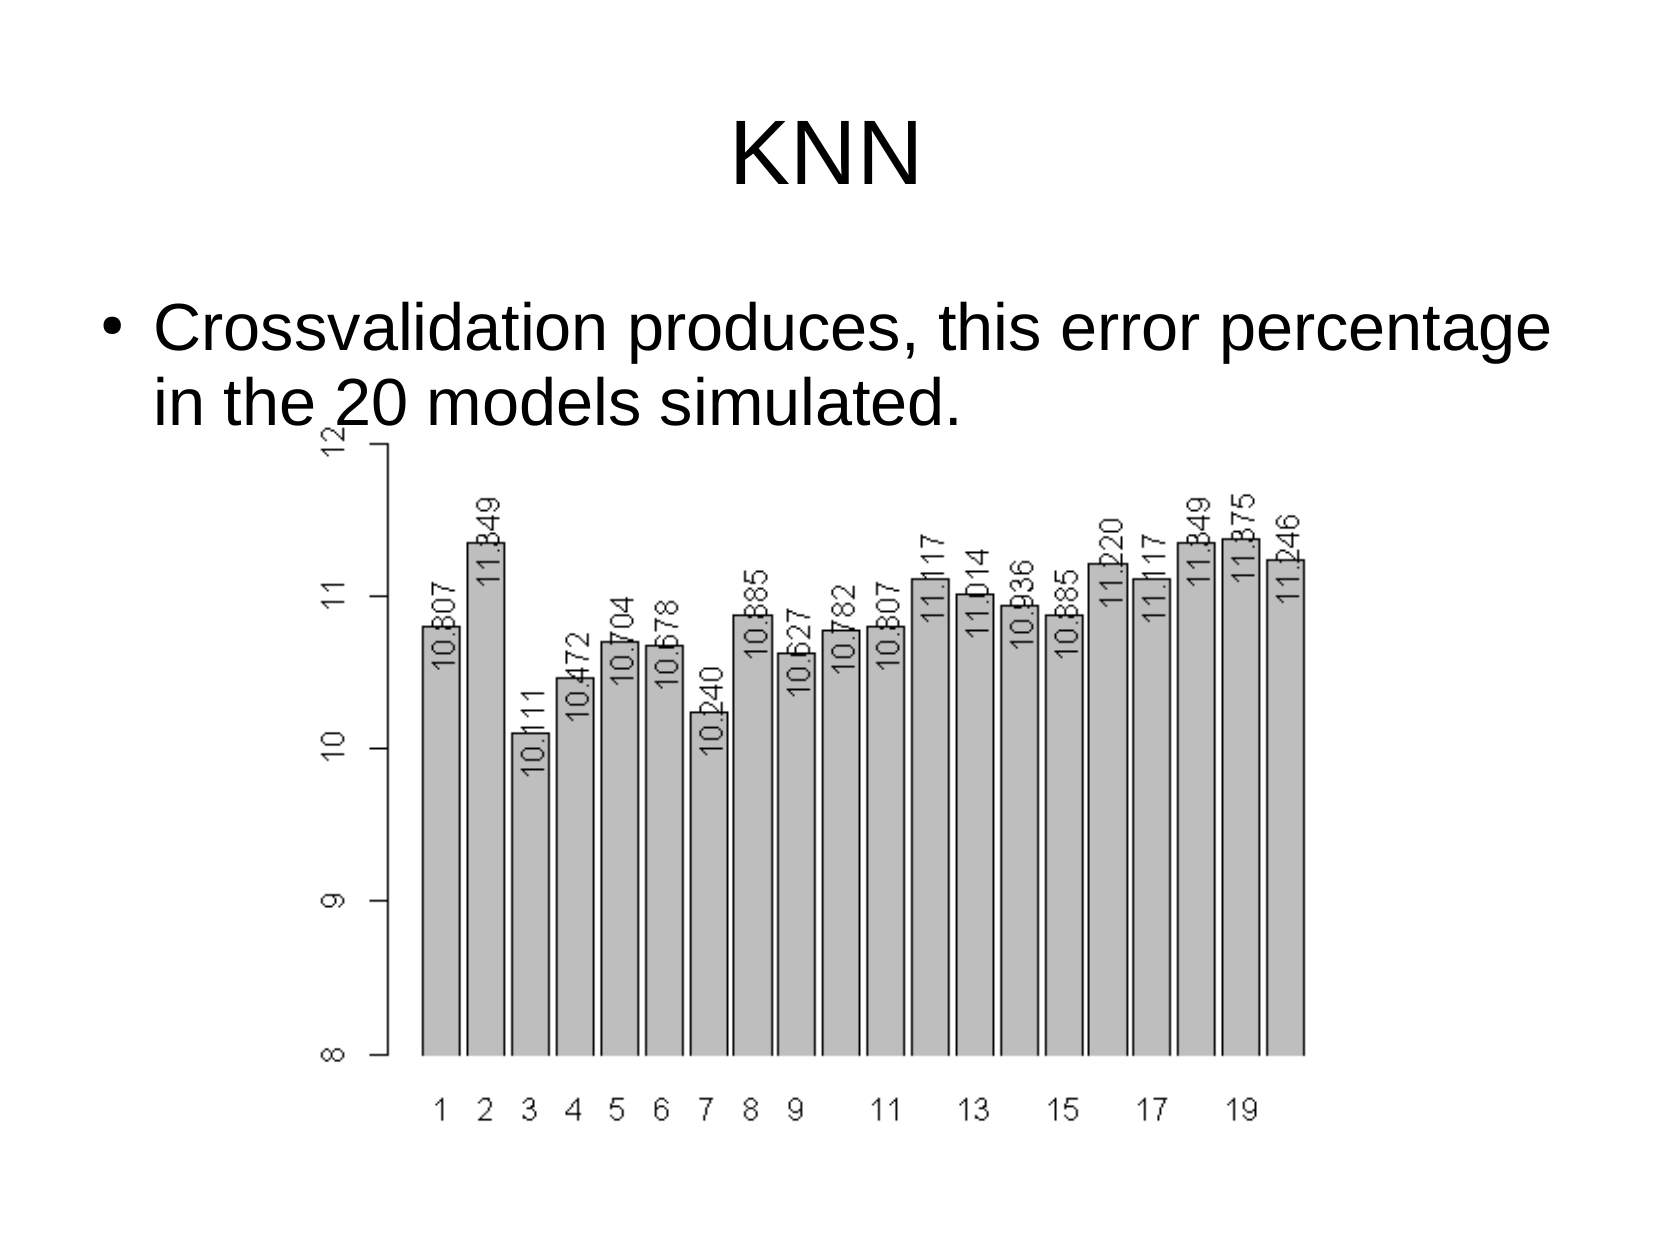

# KNN
Crossvalidation produces, this error percentage in the 20 models simulated.